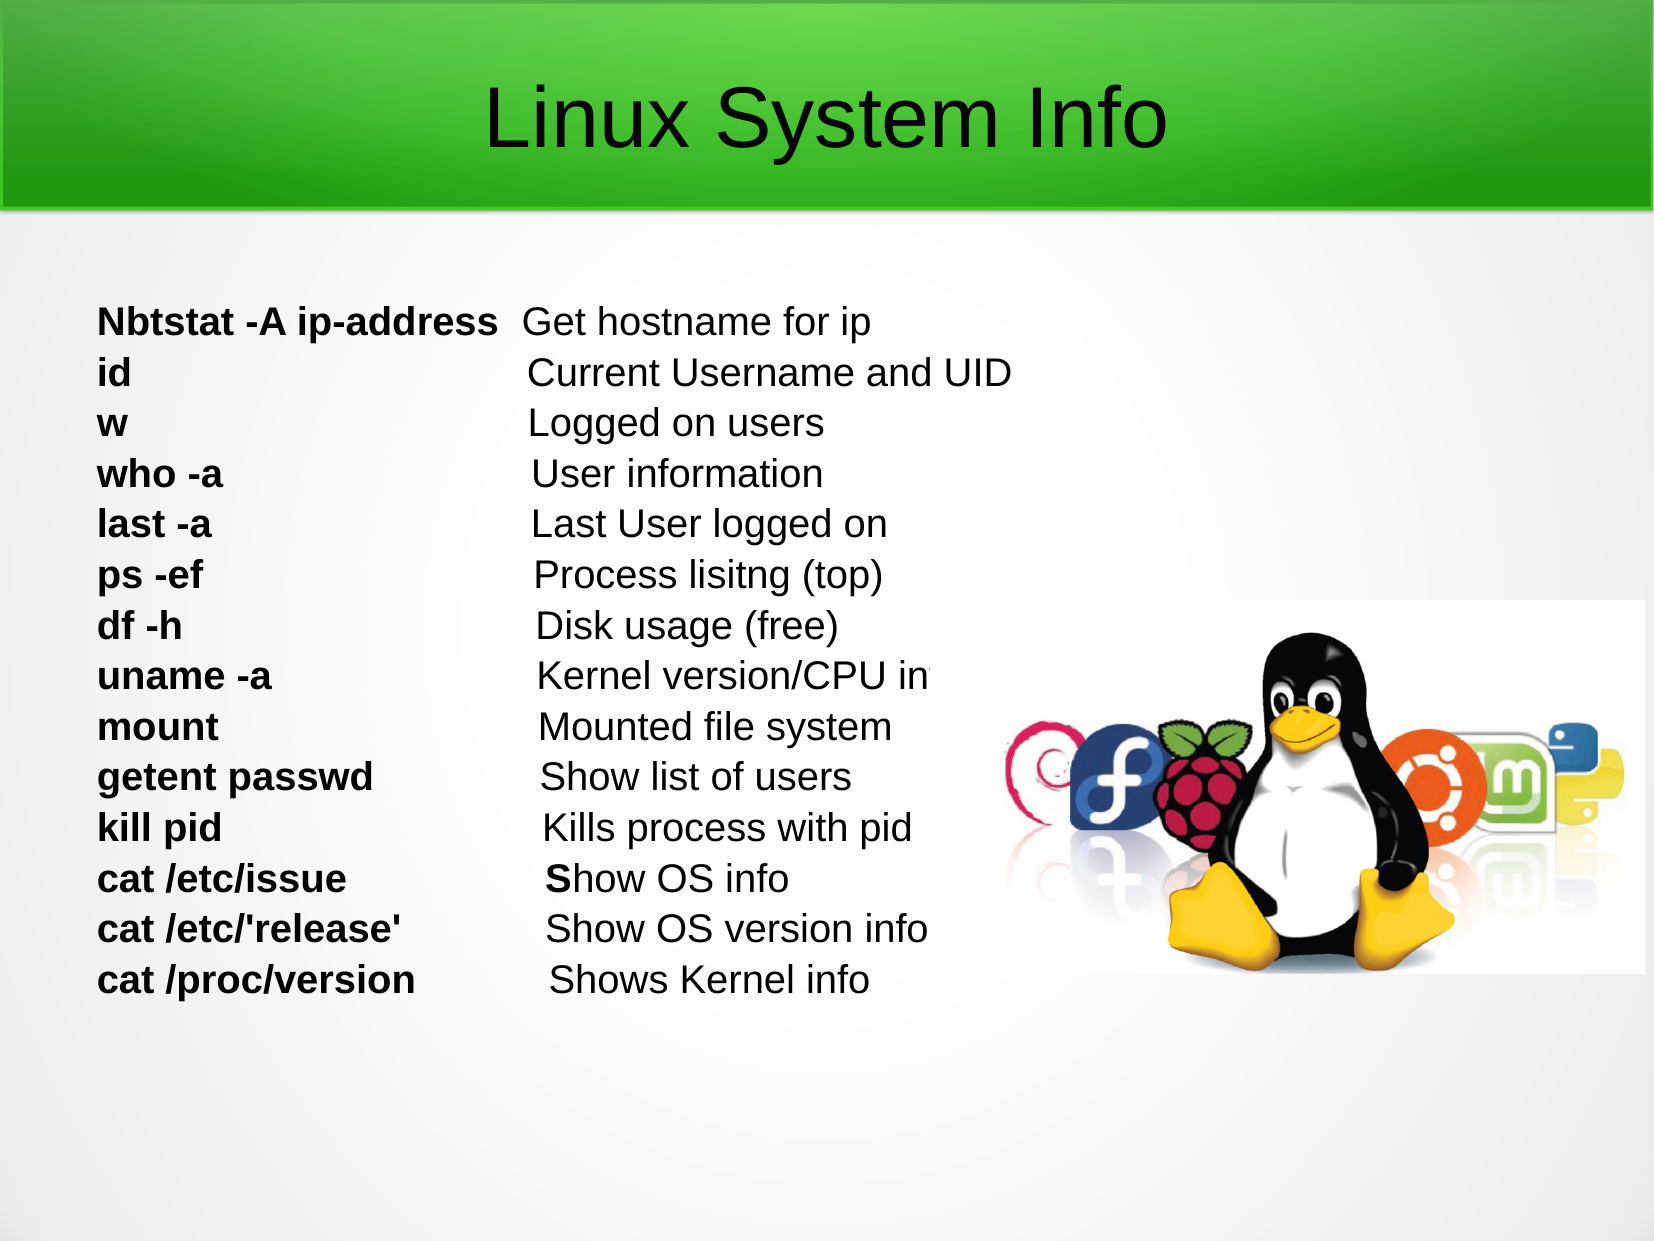

# Linux System Info
Nbtstat -A ip-address Get hostname for ip
id	 Current Username and UID
w				 Logged on users
who -a User information
last -a Last User logged on
ps -ef Process lisitng (top)
df -h Disk usage (free)
uname -a Kernel version/CPU info
mount Mounted file system
getent passwd Show list of users
kill pid Kills process with pid
cat /etc/issue Show OS info
cat /etc/'release' Show OS version info
cat /proc/version Shows Kernel info